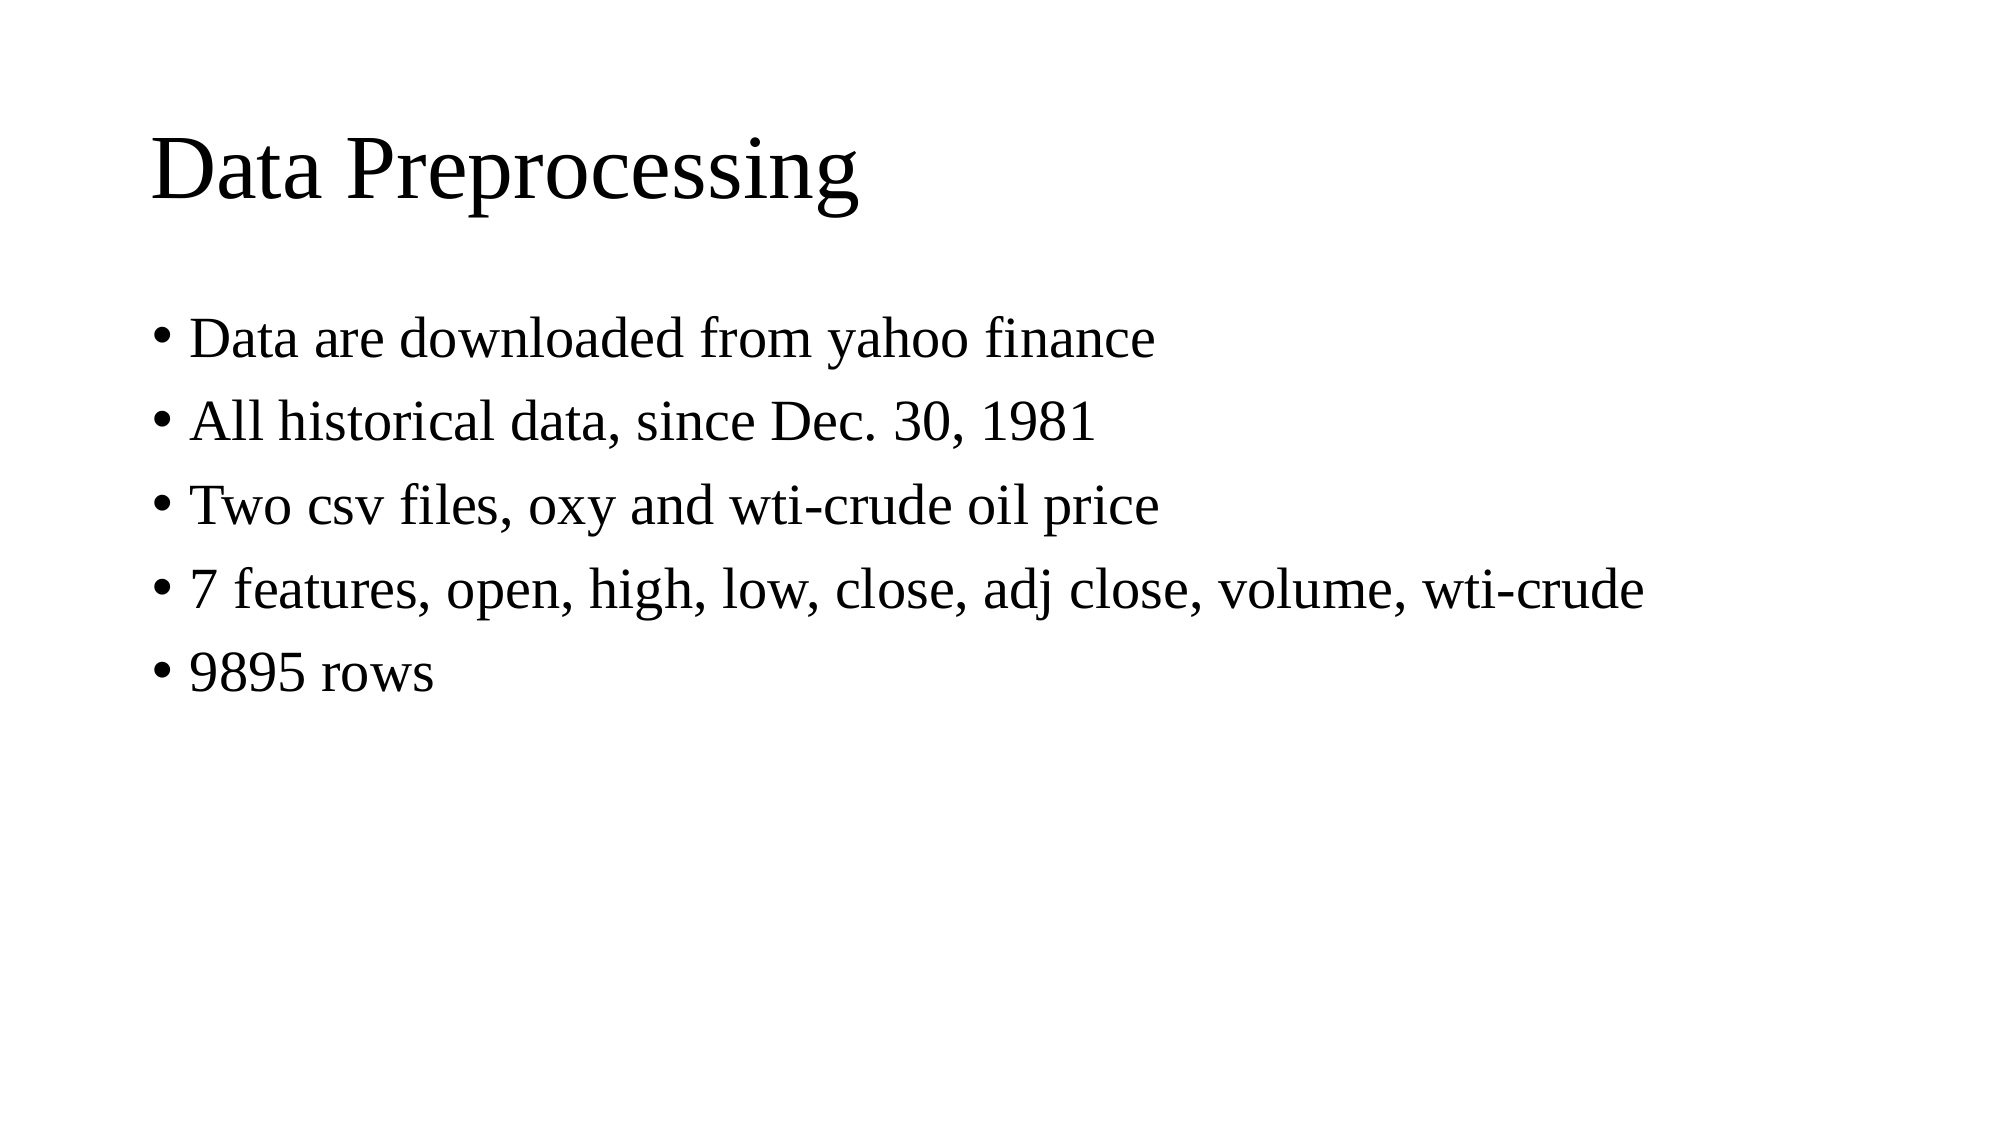

# Data Preprocessing
Data are downloaded from yahoo finance
All historical data, since Dec. 30, 1981
Two csv files, oxy and wti-crude oil price
7 features, open, high, low, close, adj close, volume, wti-crude
9895 rows